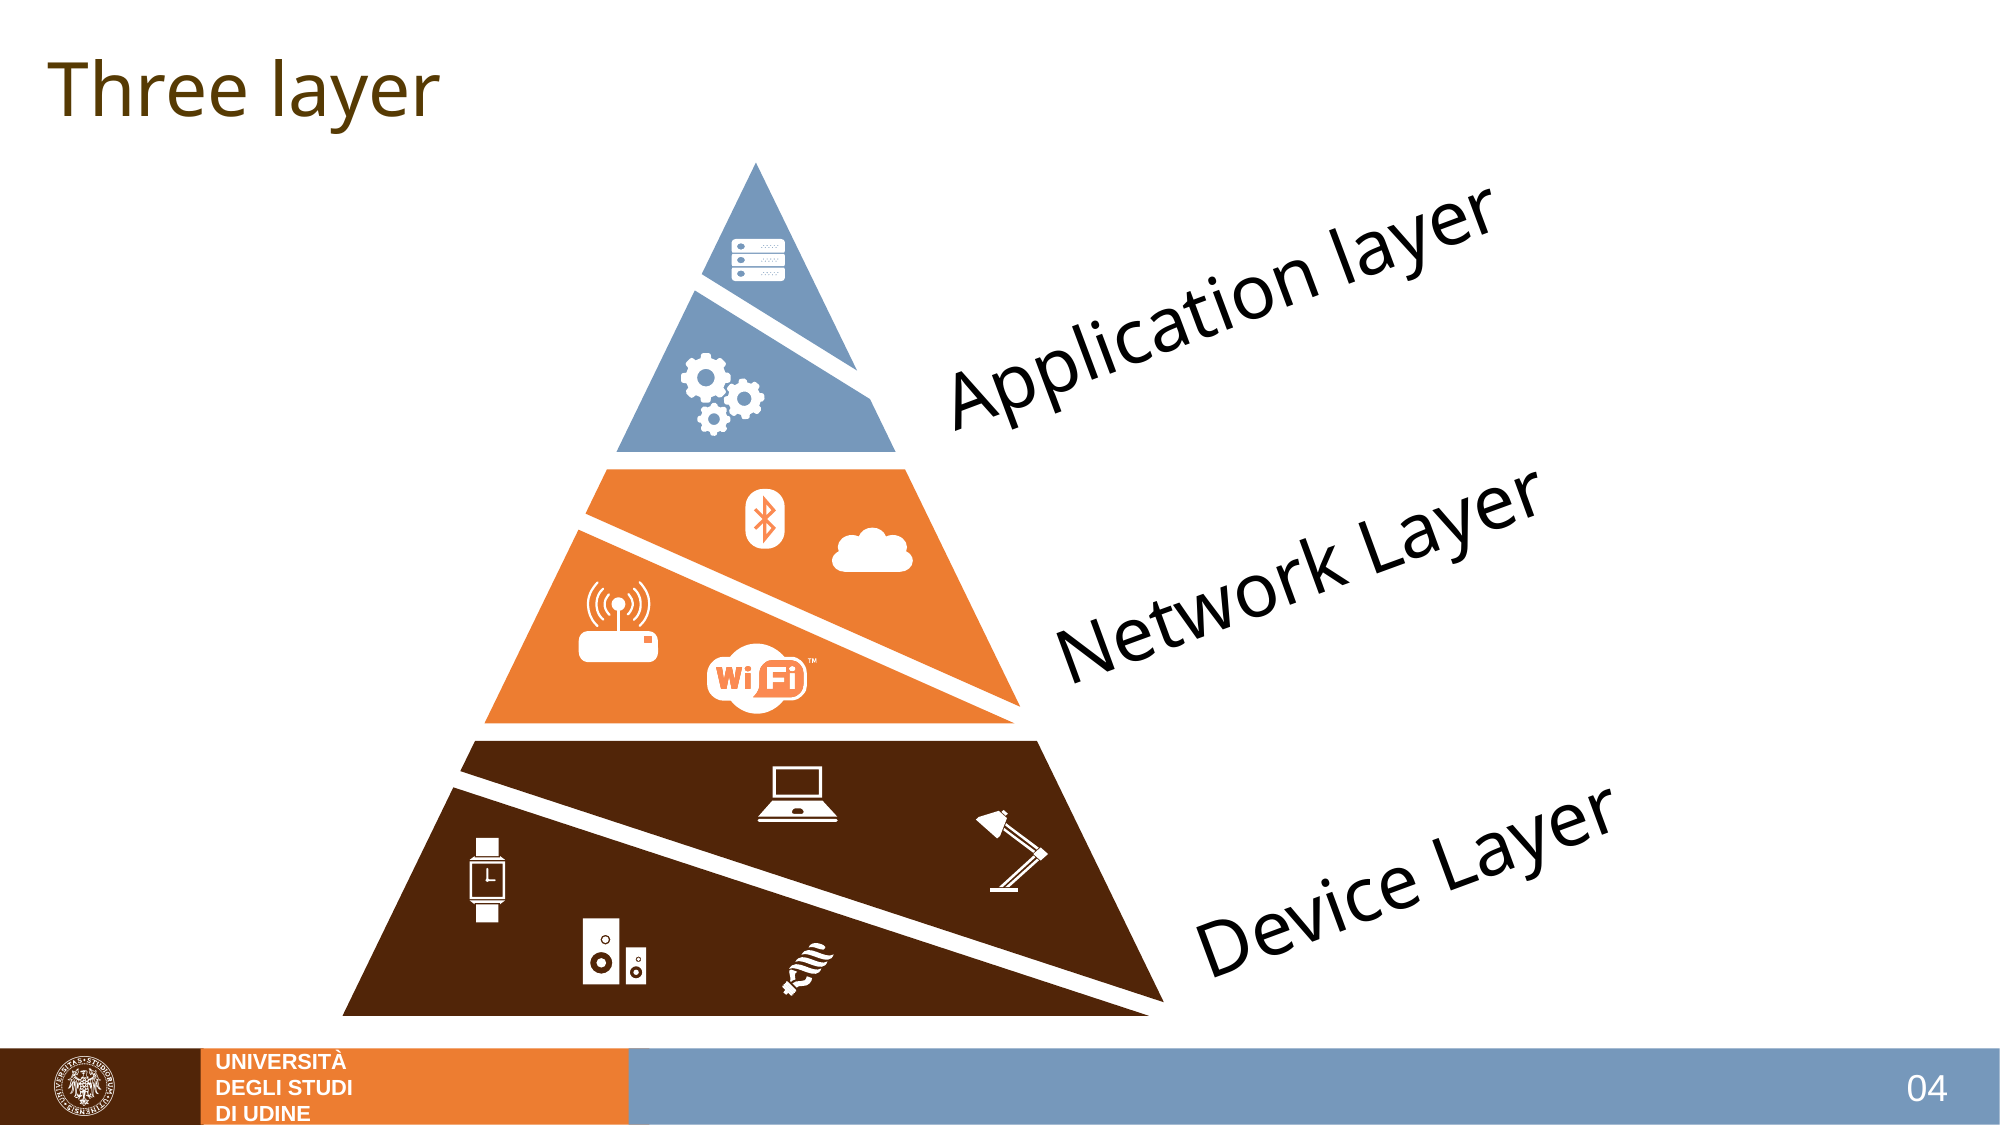

Three layer
UNIVERSITÀ
DEGLI STUDI
DI UDINE
04